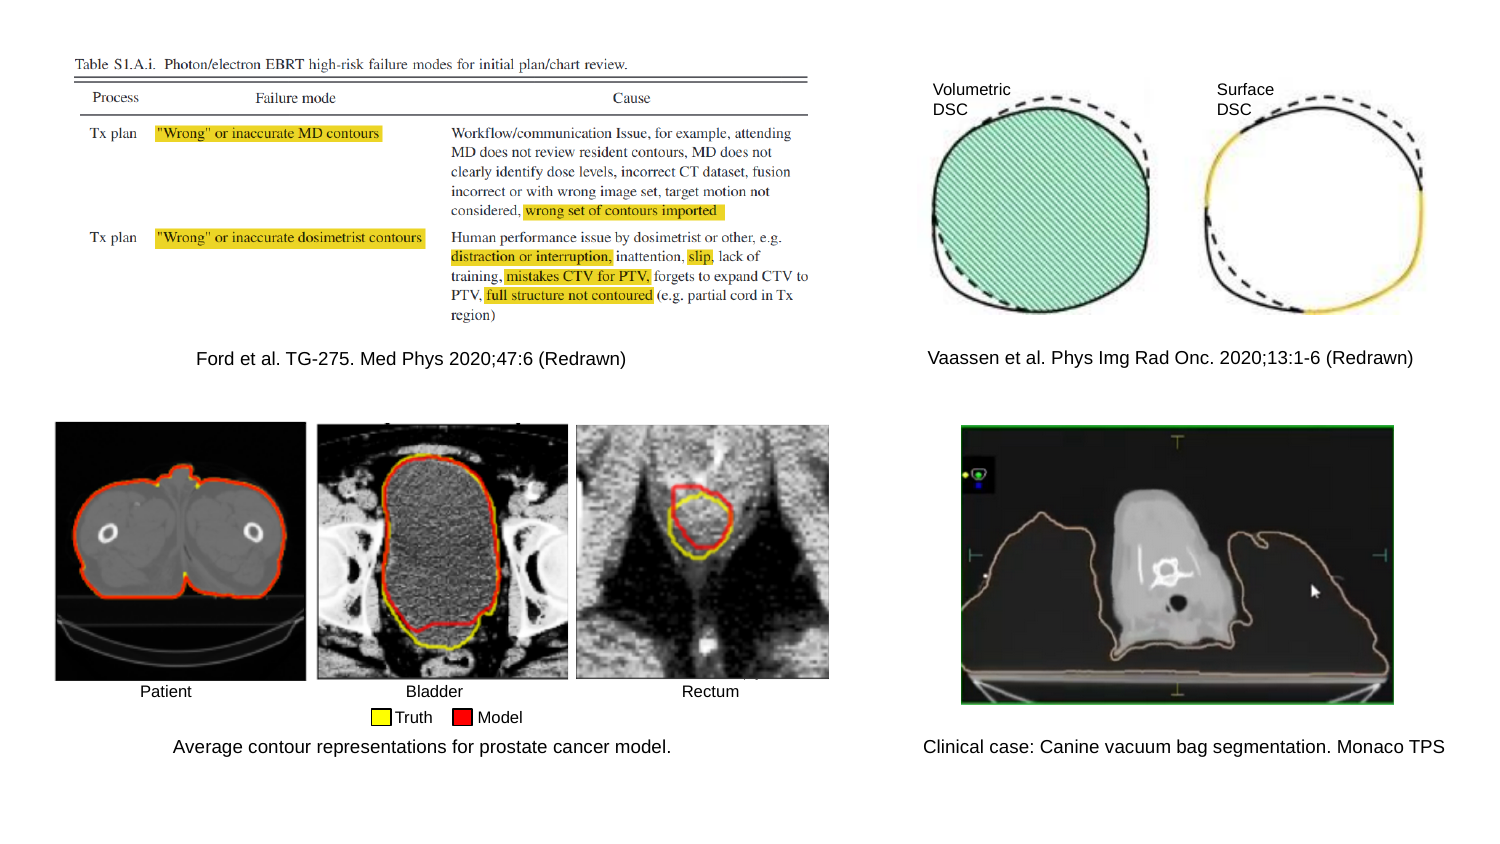

Volumetric
DSC
Surface
DSC
Vaassen et al. Phys Img Rad Onc. 2020;13:1-6 (Redrawn)
Ford et al. TG-275. Med Phys 2020;47:6 (Redrawn)
Patient
Bladder
Rectum
Truth
Model
Average contour representations for prostate cancer model.
Clinical case: Canine vacuum bag segmentation. Monaco TPS